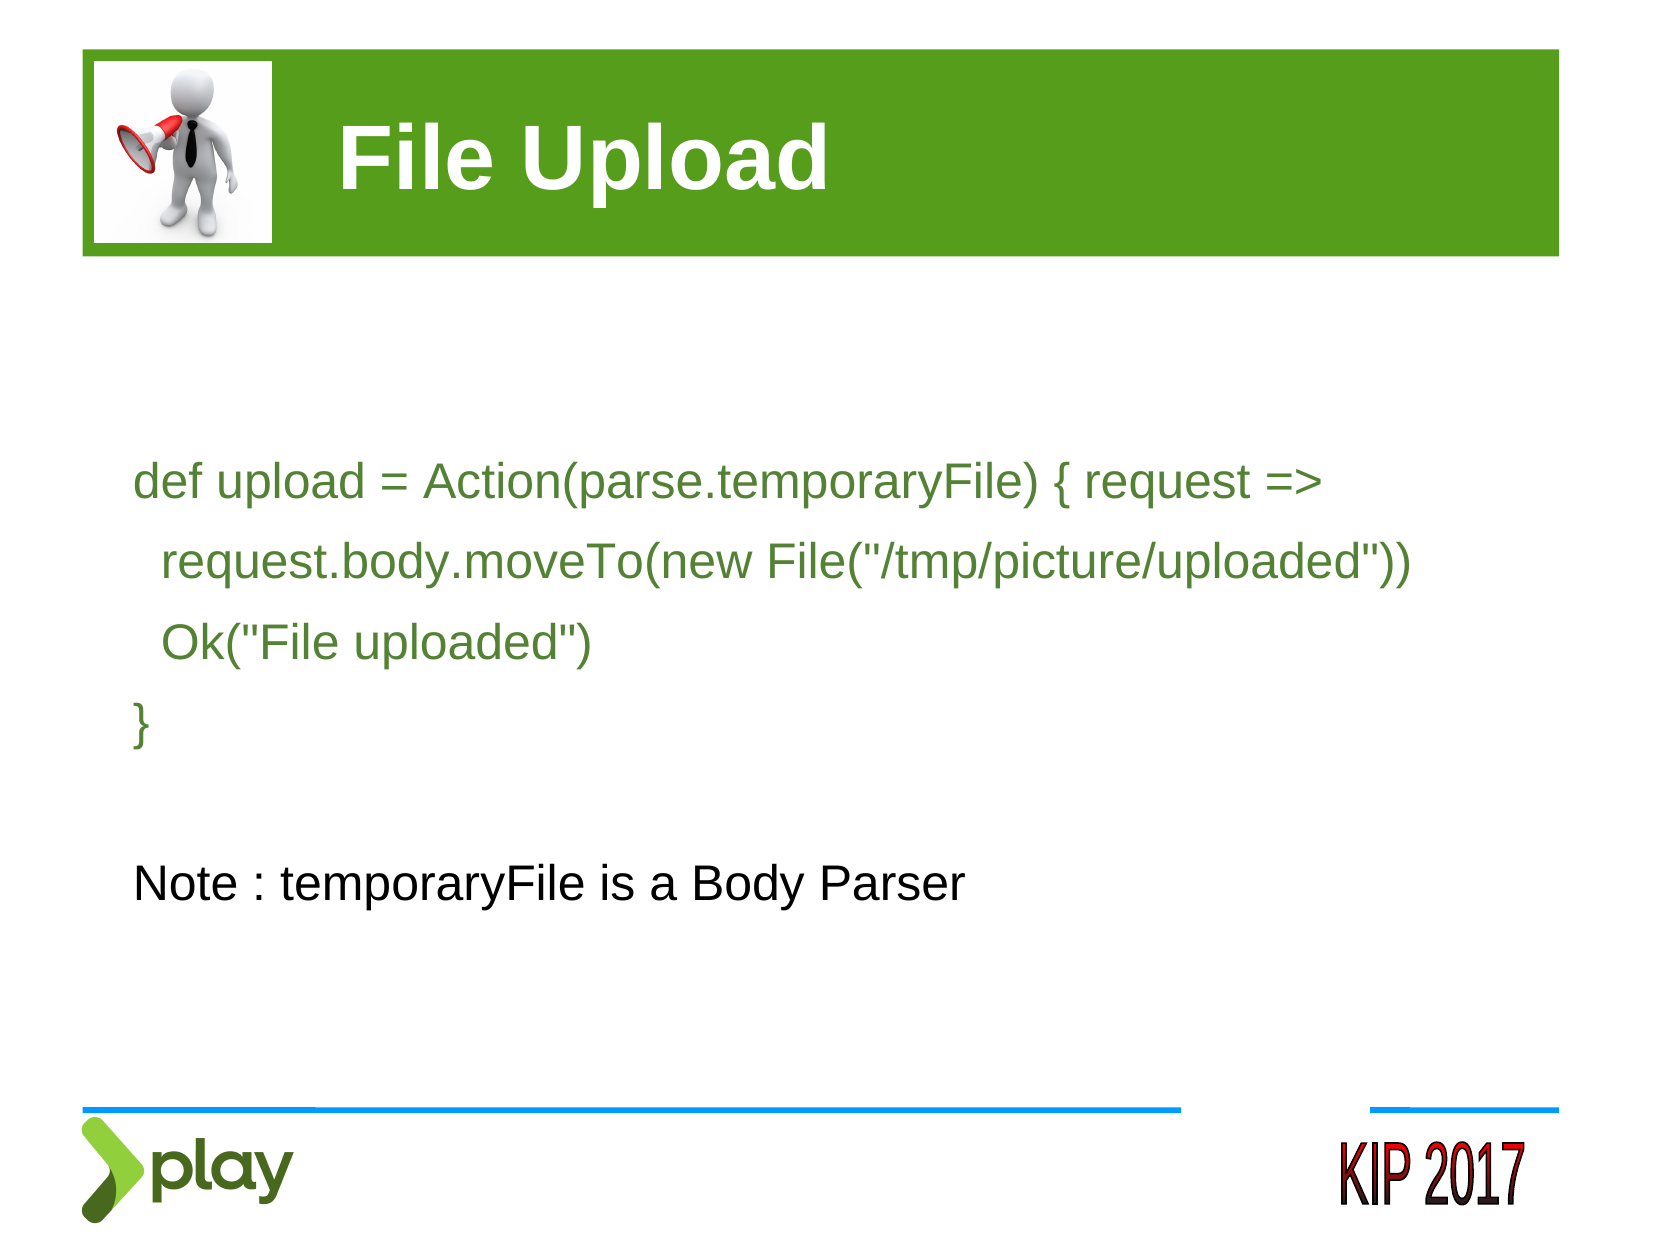

# File Upload
def upload = Action(parse.temporaryFile) { request =>
 request.body.moveTo(new File("/tmp/picture/uploaded"))
 Ok("File uploaded")
}
Note : temporaryFile is a Body Parser